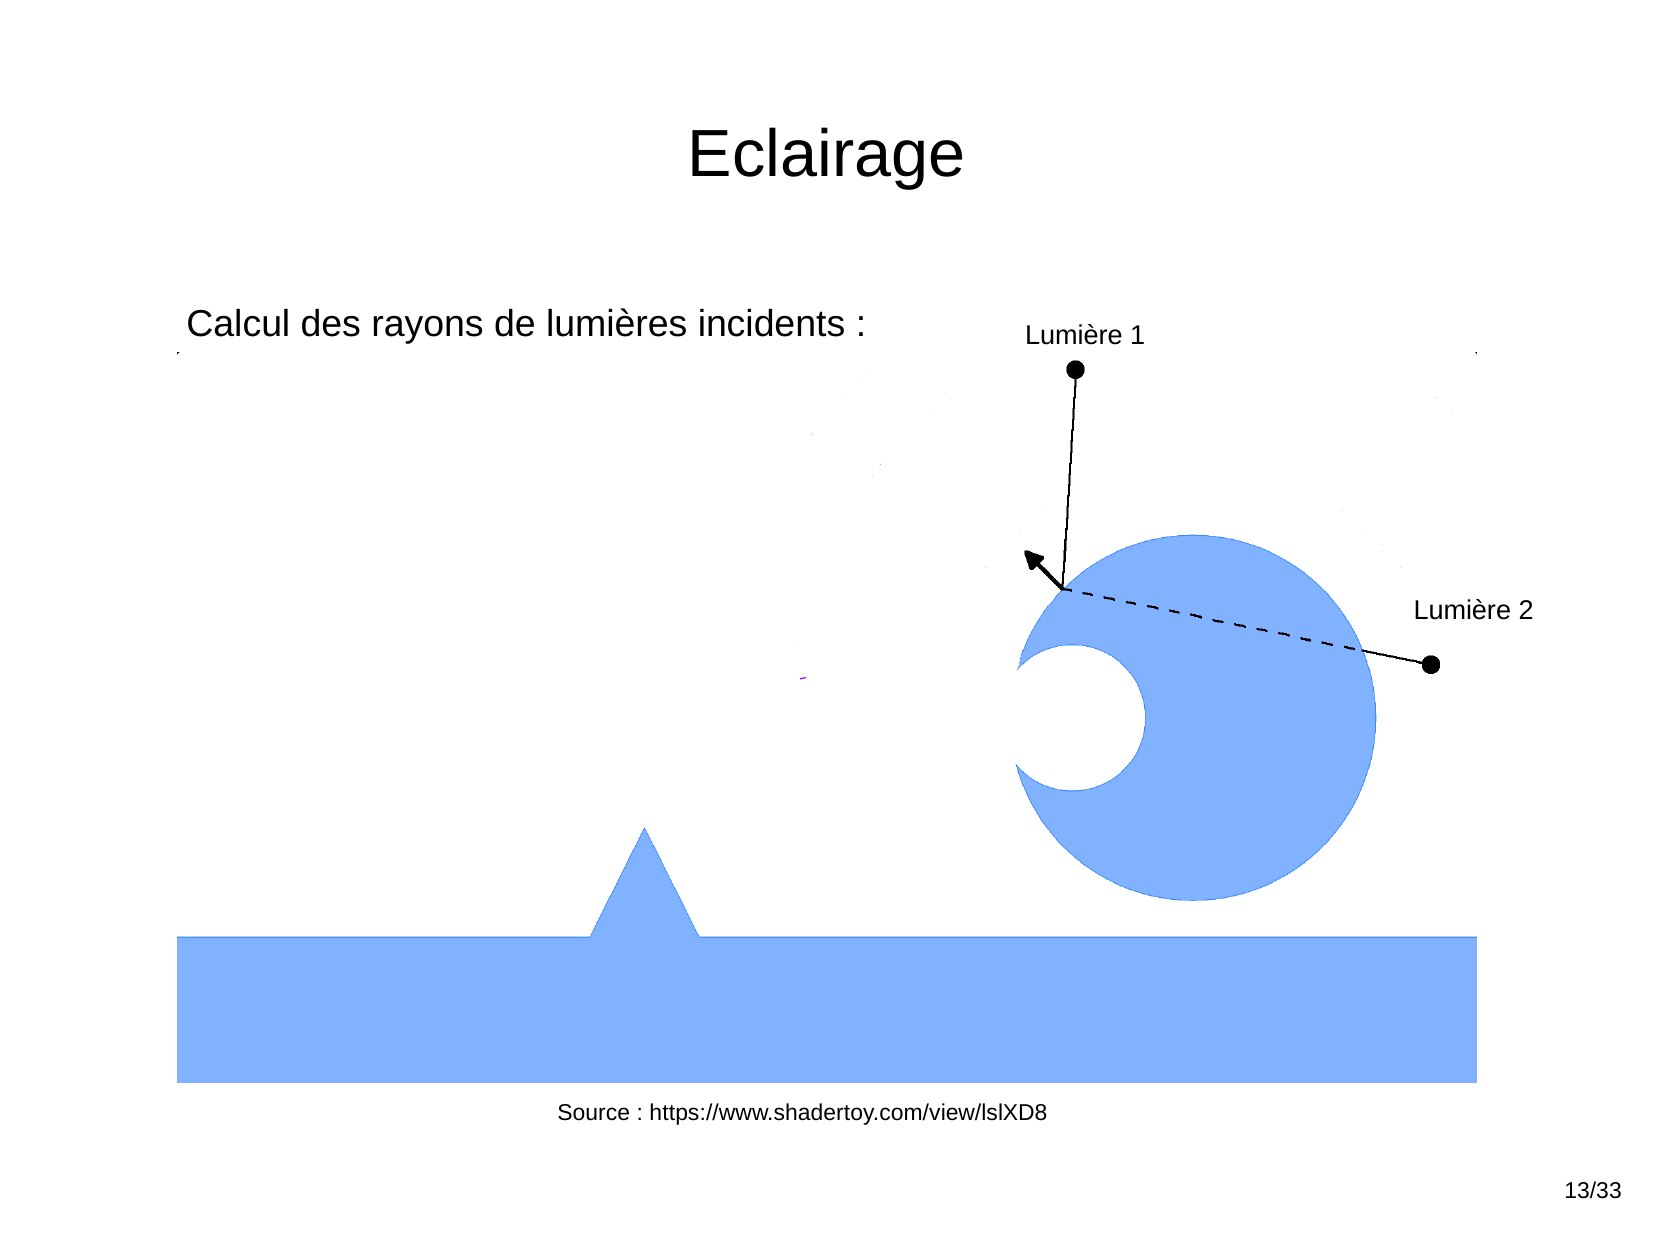

# Eclairage
Calcul des rayons de lumières incidents :
Lumière 1
Lumière 2
Source : https://www.shadertoy.com/view/lslXD8
13/33